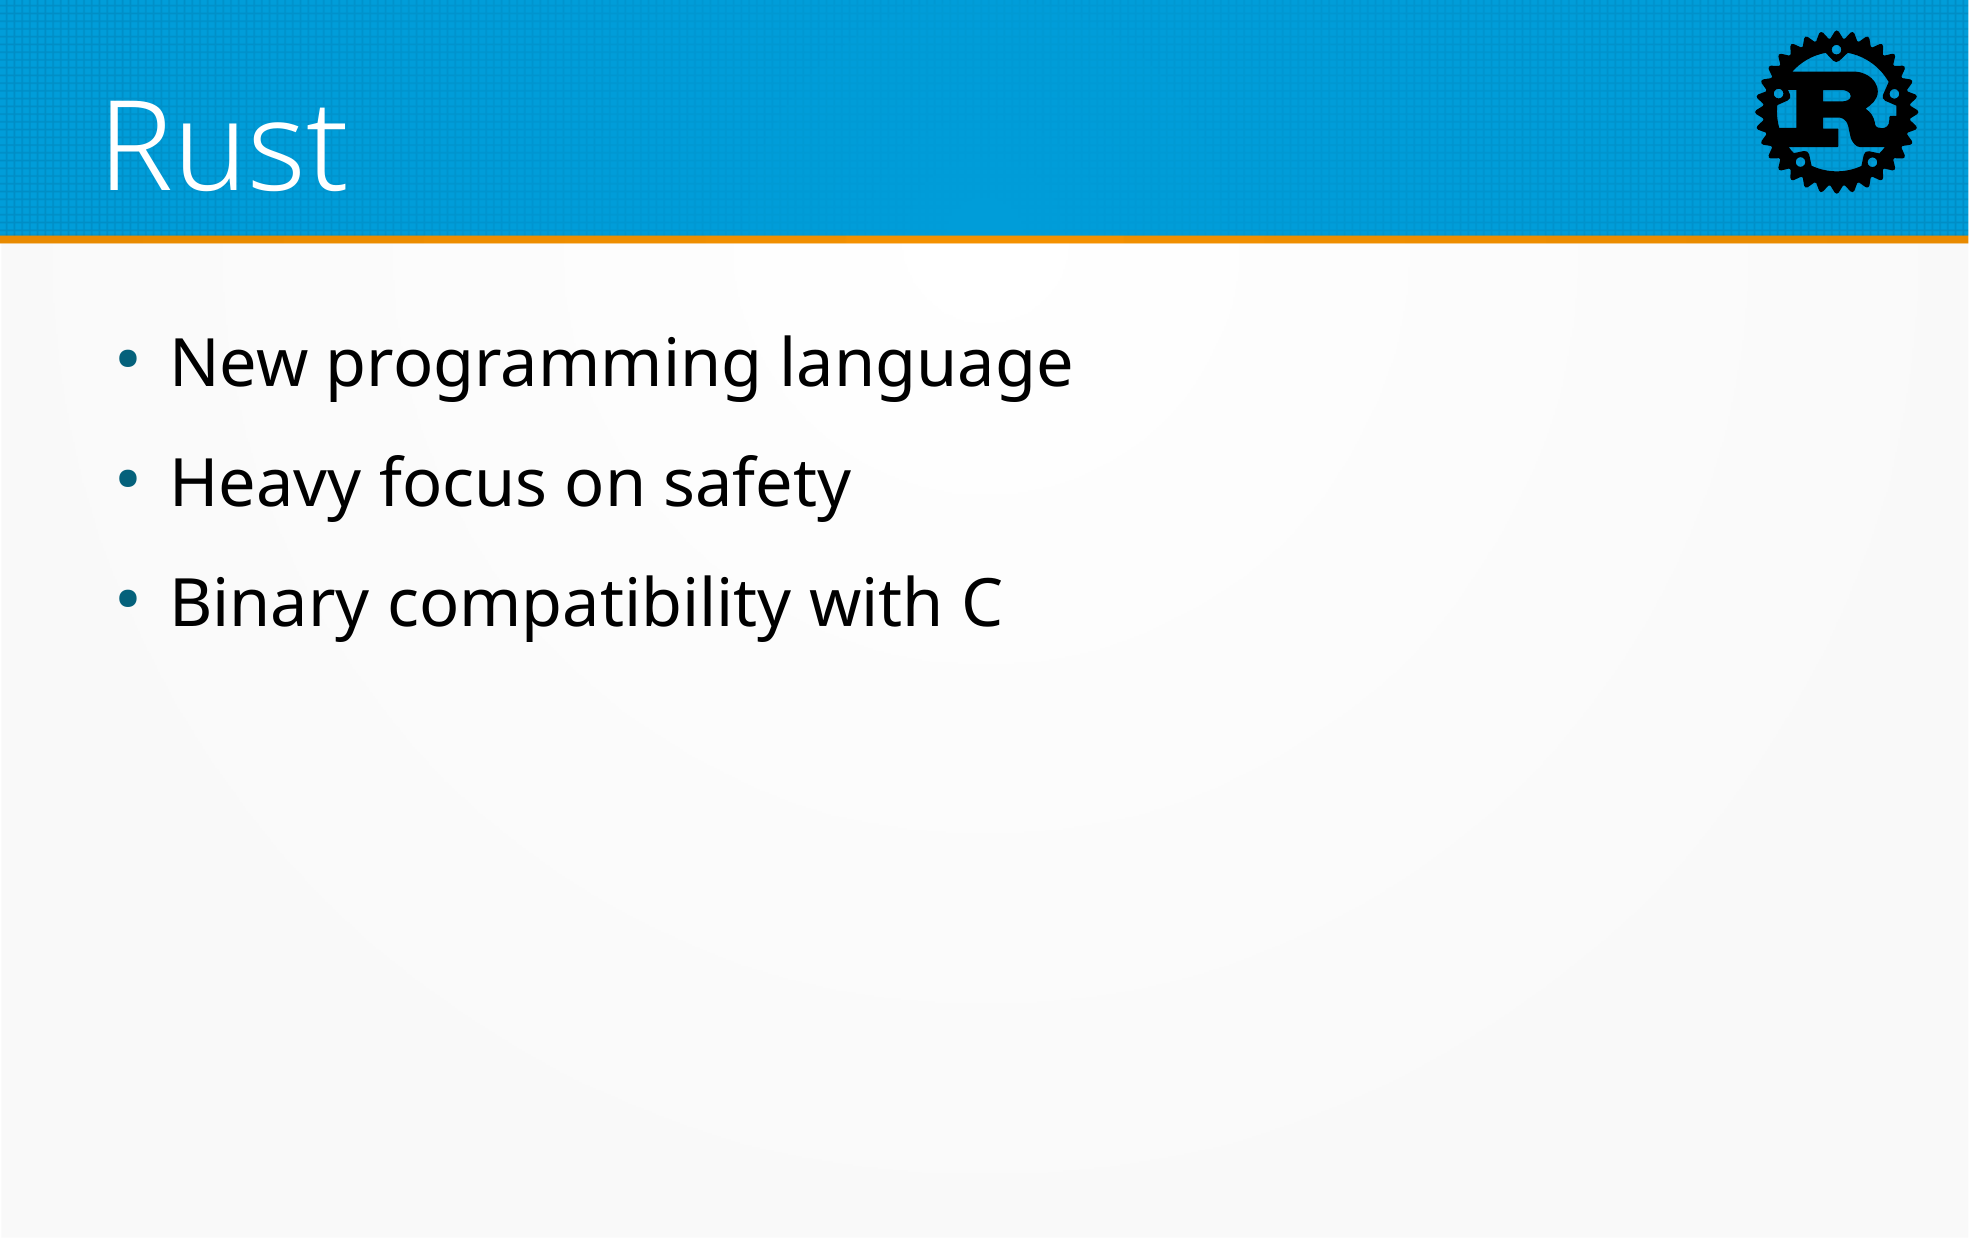

# Rust
New programming language
Heavy focus on safety
Binary compatibility with C